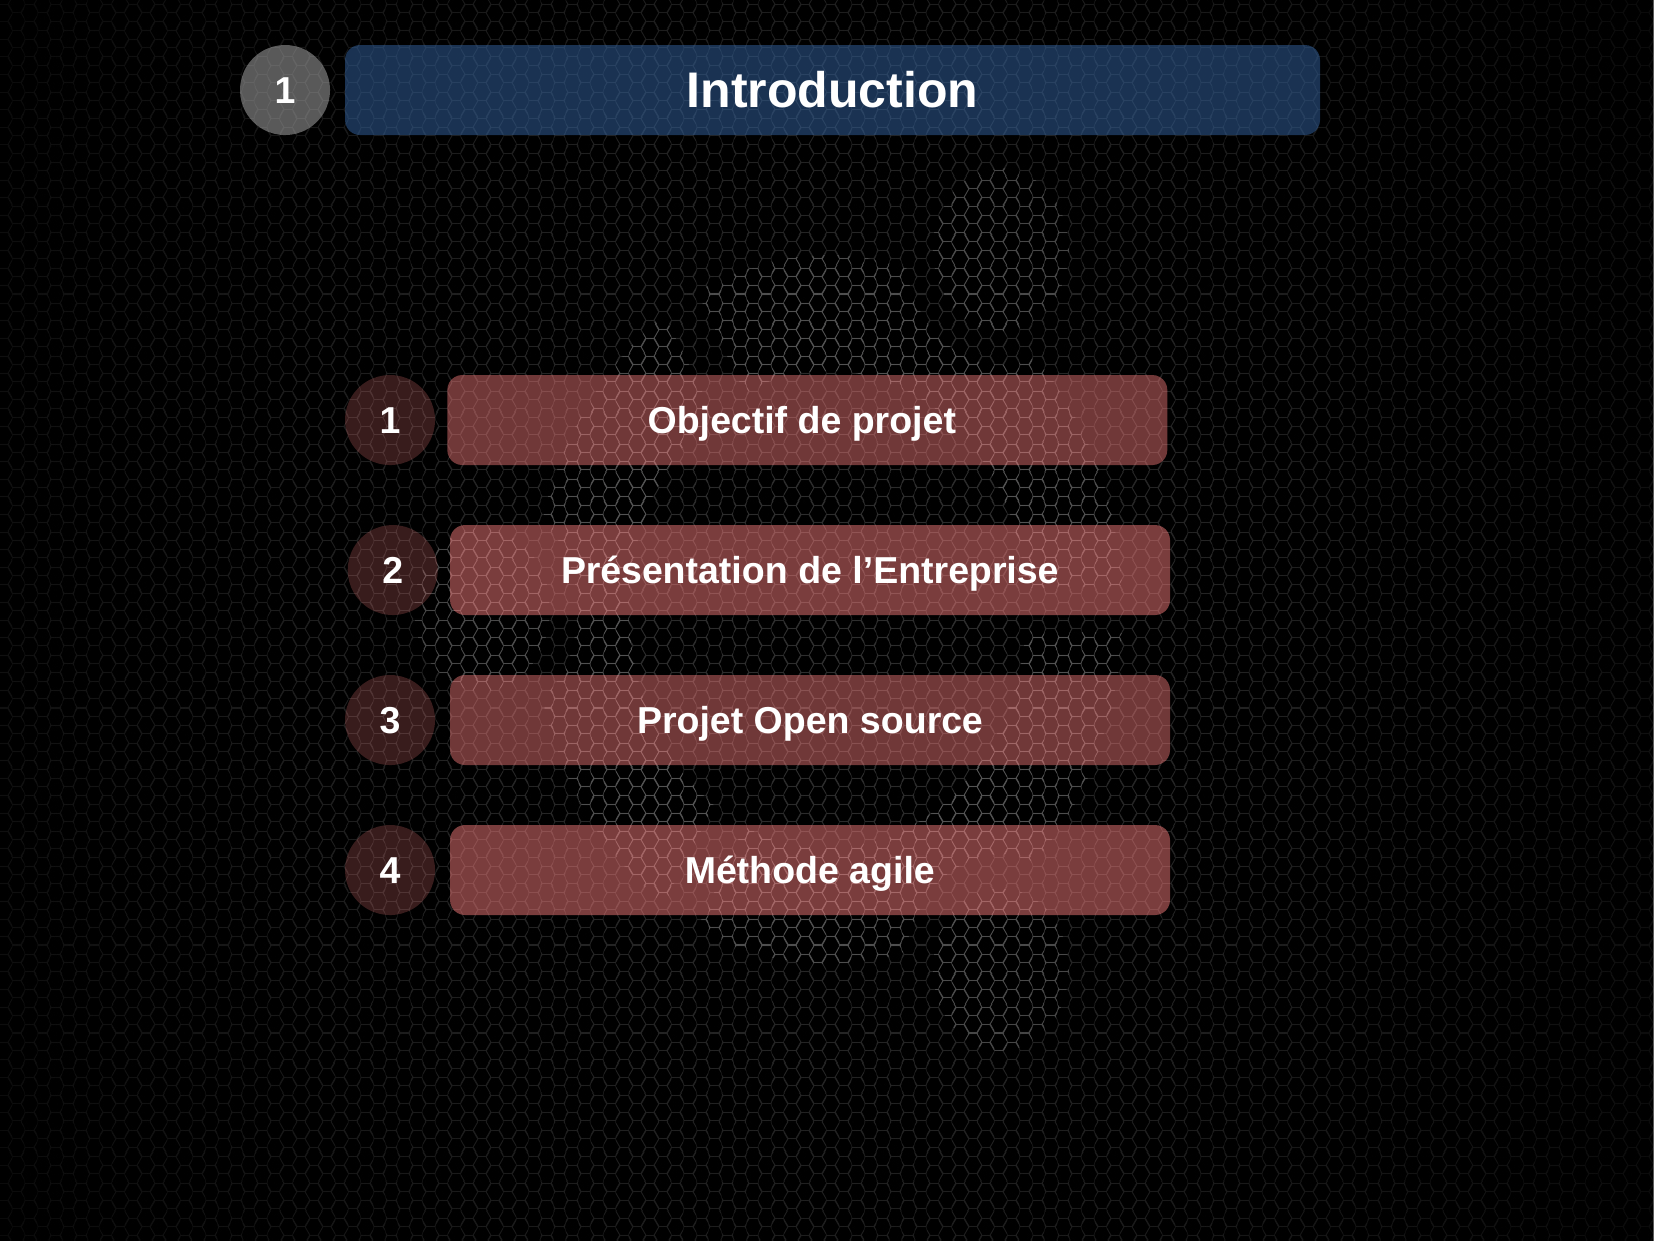

1
Introduction
1
Objectif de projet
2
Présentation de l’Entreprise
3
Projet Open source
4
Méthode agile